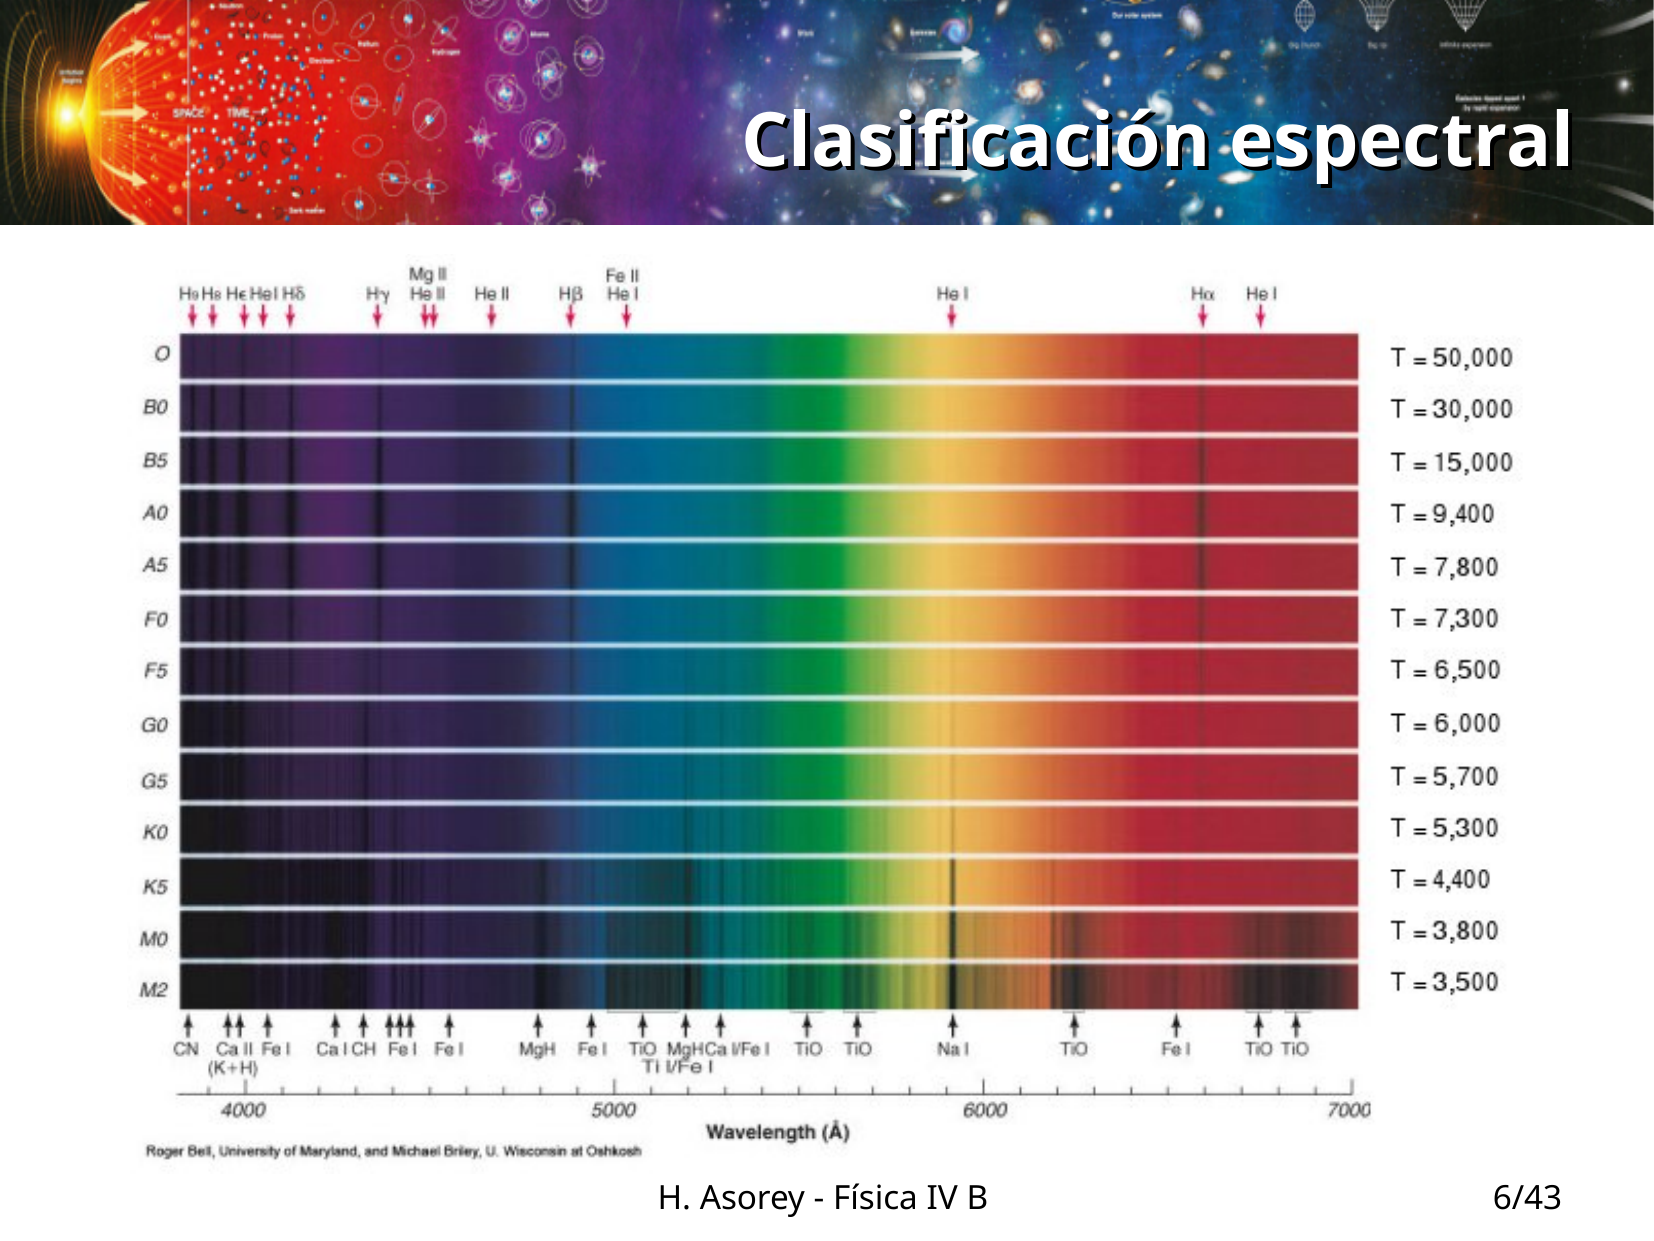

# Clasificación espectral
H. Asorey - Física IV B
6